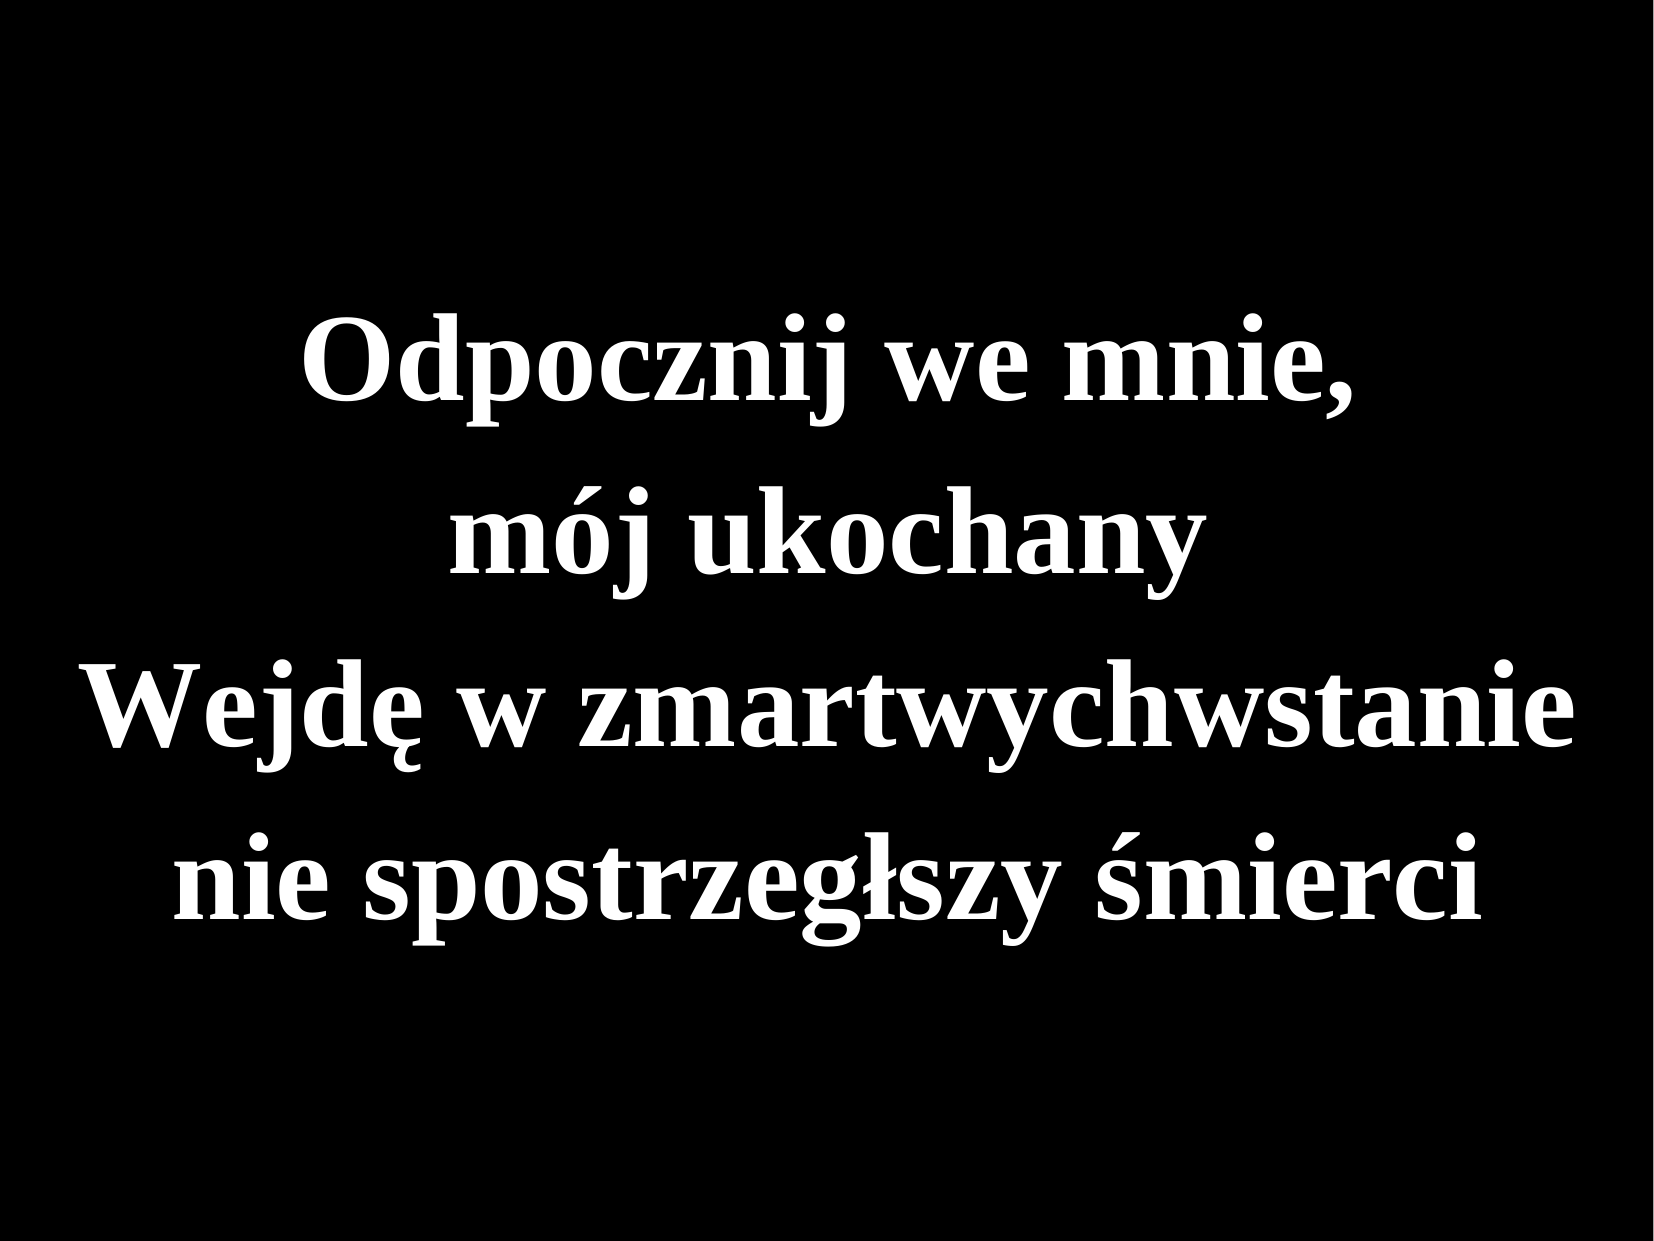

# Odpocznij we mnie, ppp mój ukochany ppp Wejdę w zmartwychwstanie ppp nie spostrzegłszy śmierci